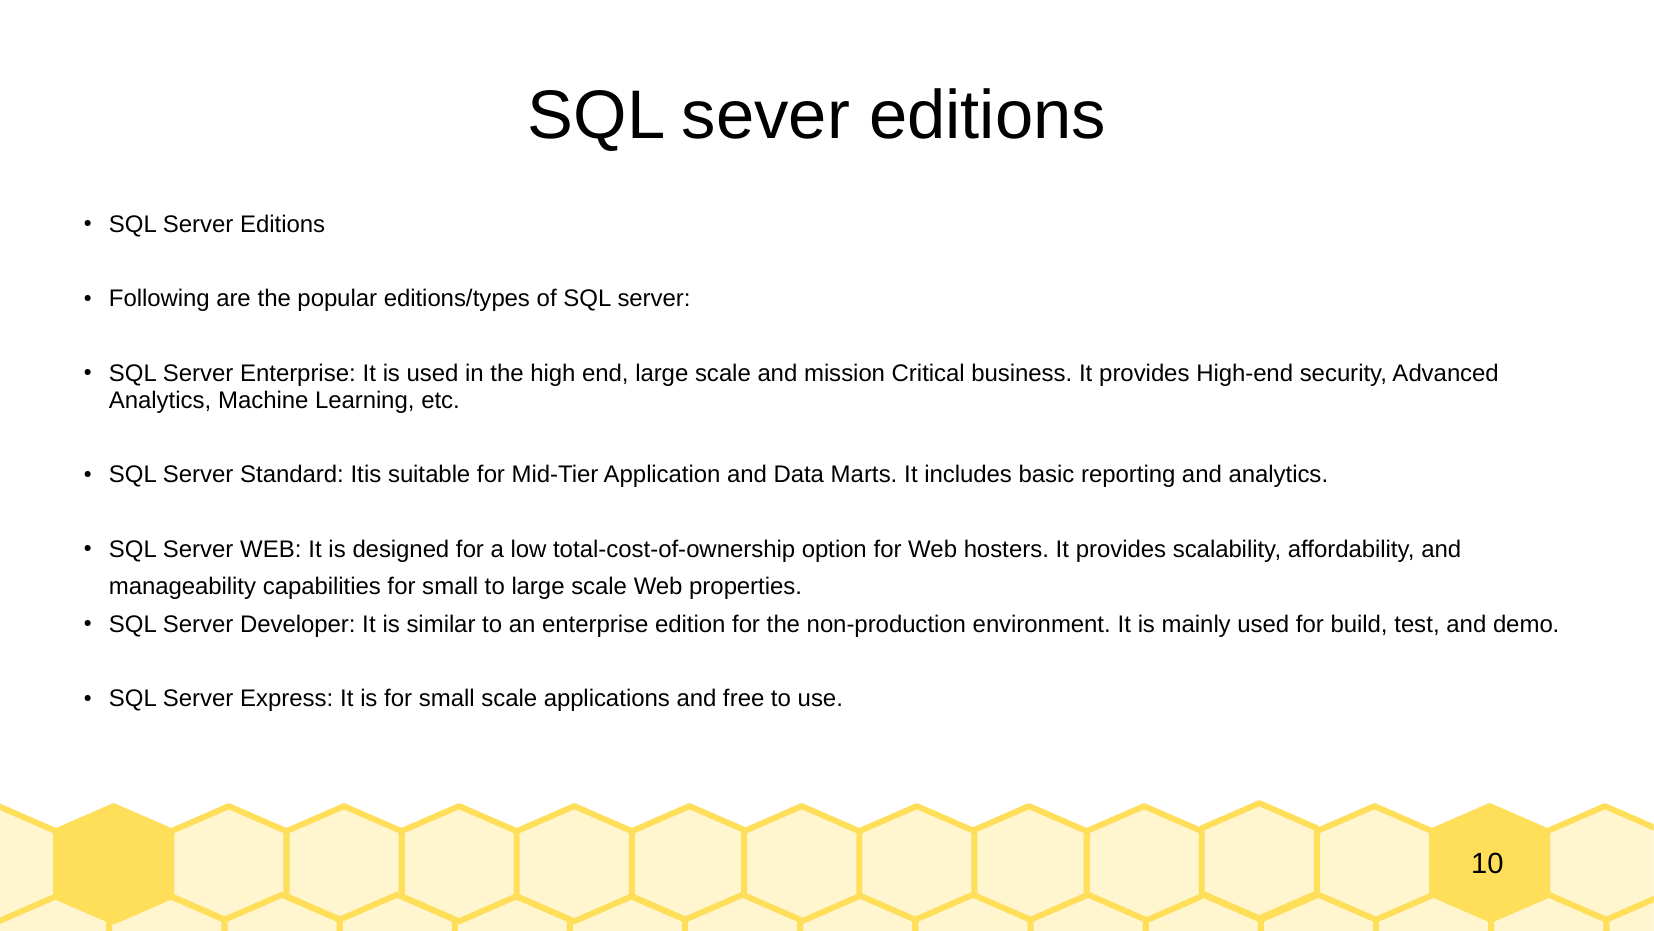

# SQL sever editions
SQL Server Editions
Following are the popular editions/types of SQL server:
SQL Server Enterprise: It is used in the high end, large scale and mission Critical business. It provides High-end security, Advanced Analytics, Machine Learning, etc.
SQL Server Standard: Itis suitable for Mid-Tier Application and Data Marts. It includes basic reporting and analytics.
SQL Server WEB: It is designed for a low total-cost-of-ownership option for Web hosters. It provides scalability, affordability, and
manageability capabilities for small to large scale Web properties.
SQL Server Developer: It is similar to an enterprise edition for the non-production environment. It is mainly used for build, test, and demo.
SQL Server Express: It is for small scale applications and free to use.